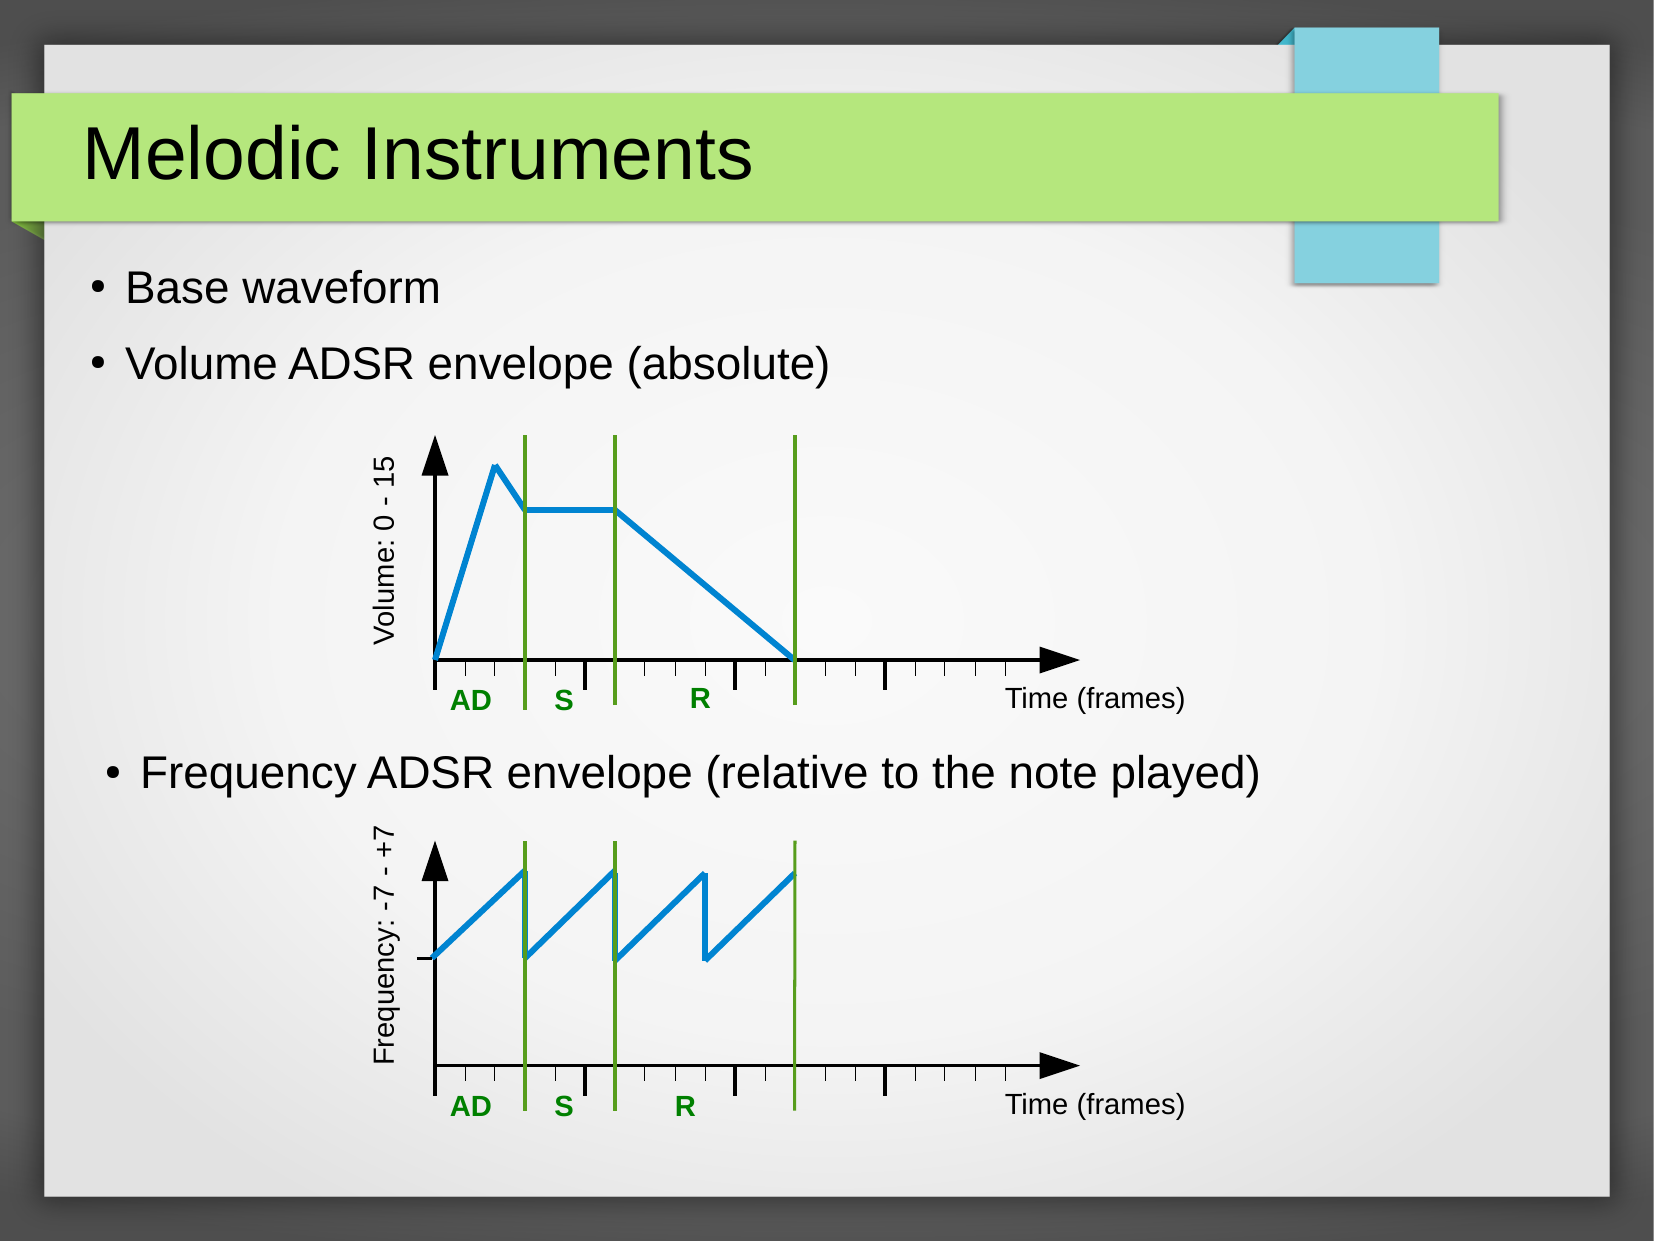

# Melodic Instruments
Base waveform
Volume ADSR envelope (absolute)
Volume: 0 - 15
R
Time (frames)
AD
S
Frequency ADSR envelope (relative to the note played)
Frequency: -7 - +7
Time (frames)
AD
S
R